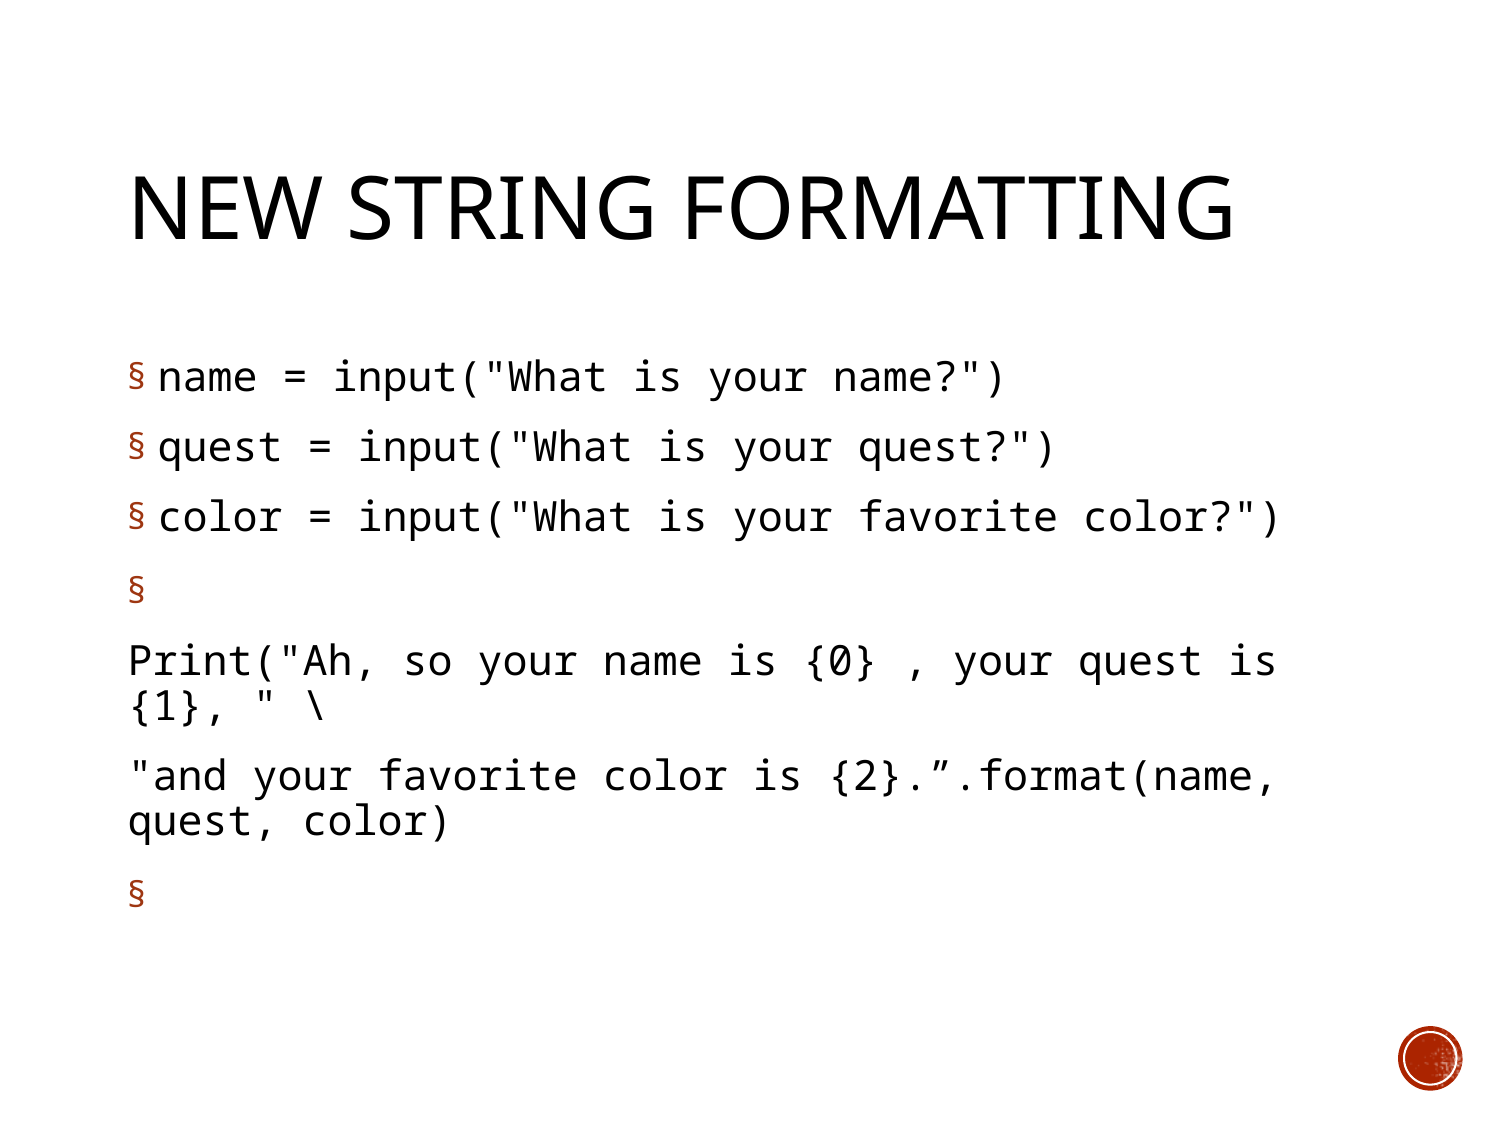

# NEW String Formatting
name = input("What is your name?")
quest = input("What is your quest?")
color = input("What is your favorite color?")
Print("Ah, so your name is {0} , your quest is {1}, " \
"and your favorite color is {2}.”.format(name, quest, color)